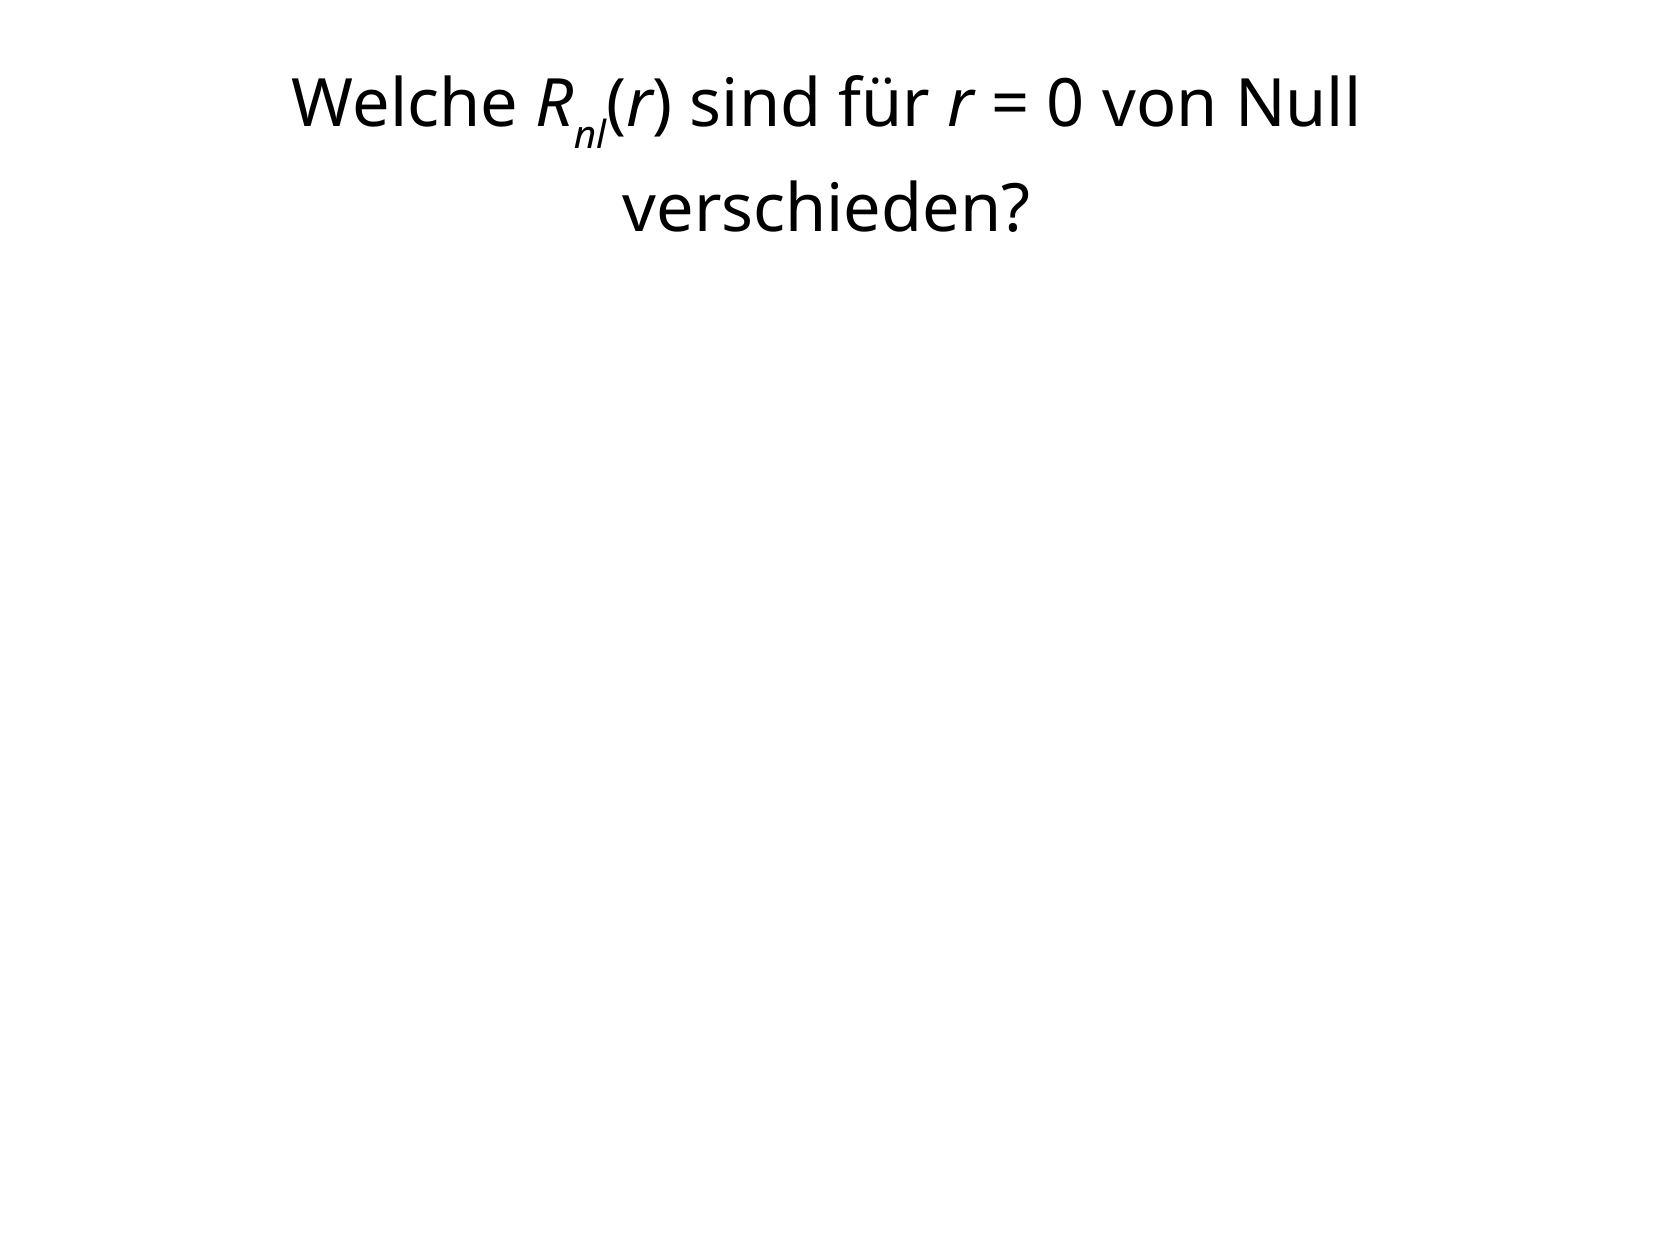

# Welche Rnl(r) sind für r = 0 von Null verschieden?